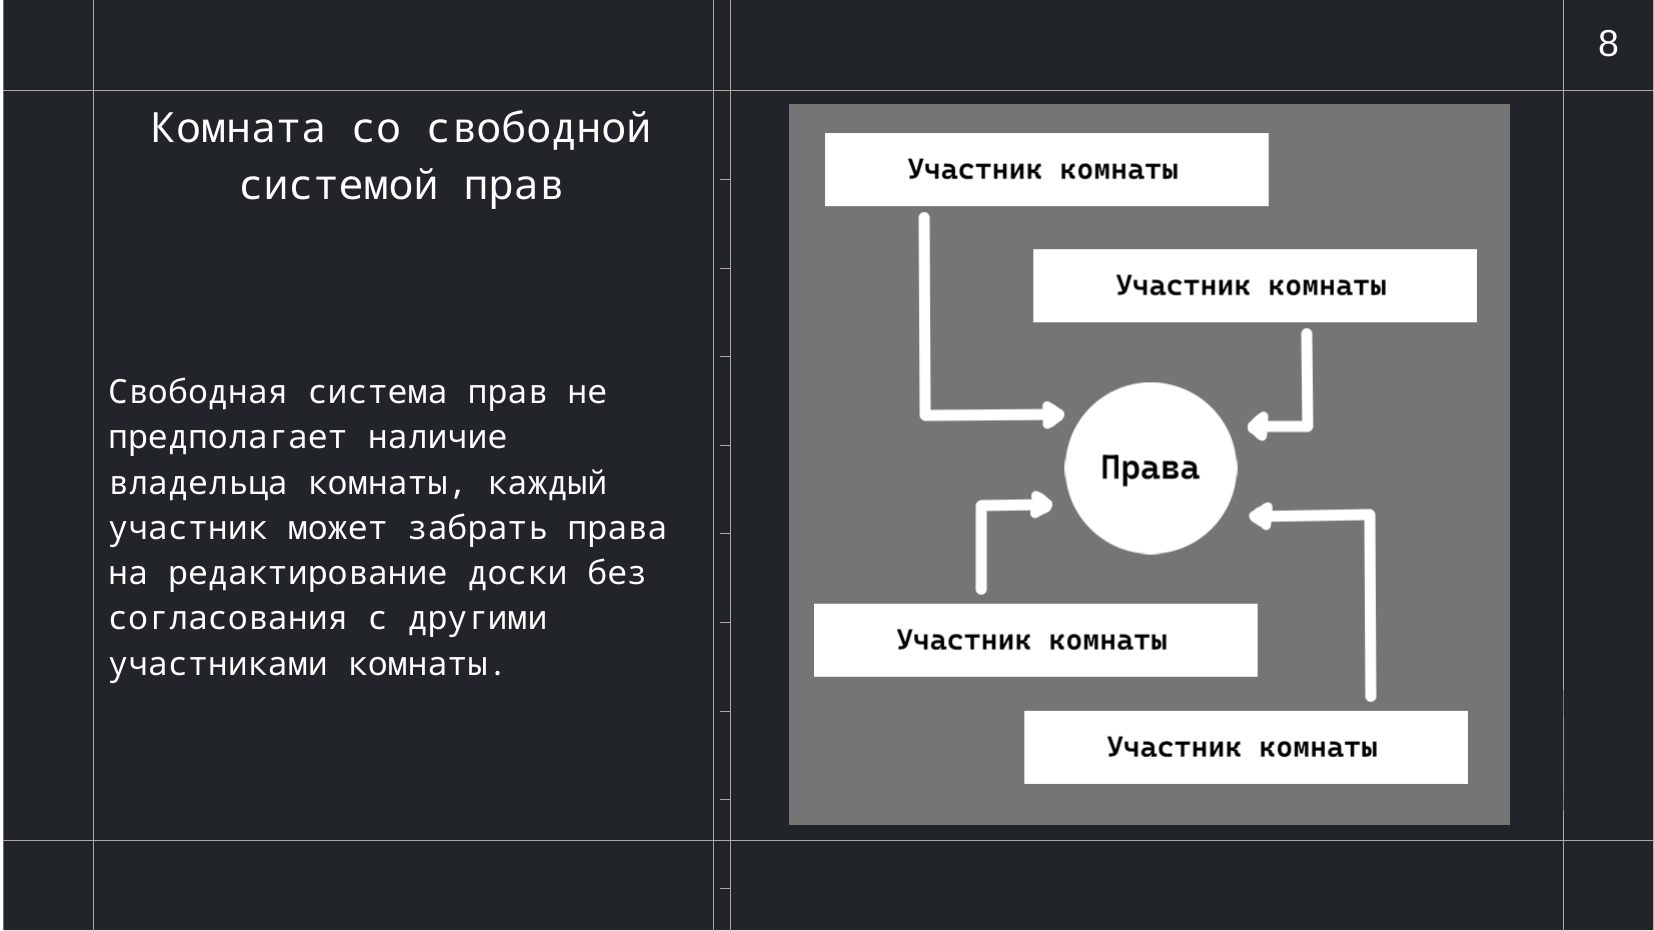

Комната со свободной системой прав
Свободная система прав не предполагает наличие владельца комнаты, каждый участник может забрать права на редактирование доски без согласования с другими участниками комнаты.